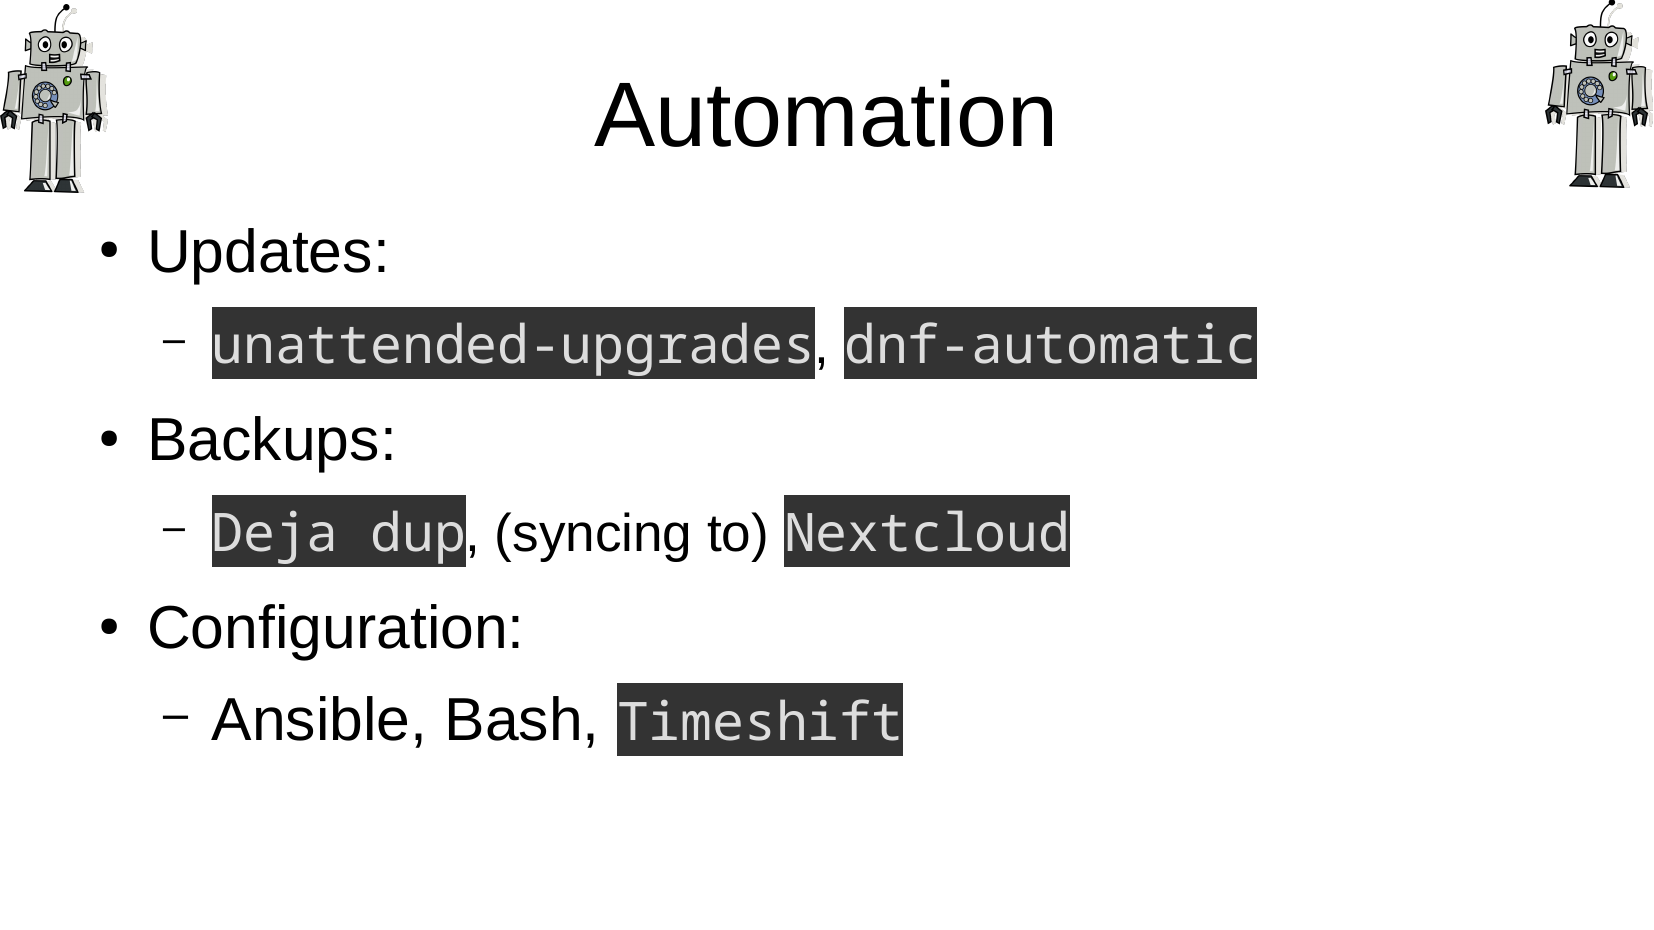

# Automation
Updates:
unattended-upgrades, dnf-automatic
Backups:
Deja dup, (syncing to) Nextcloud
Configuration:
Ansible, Bash, Timeshift